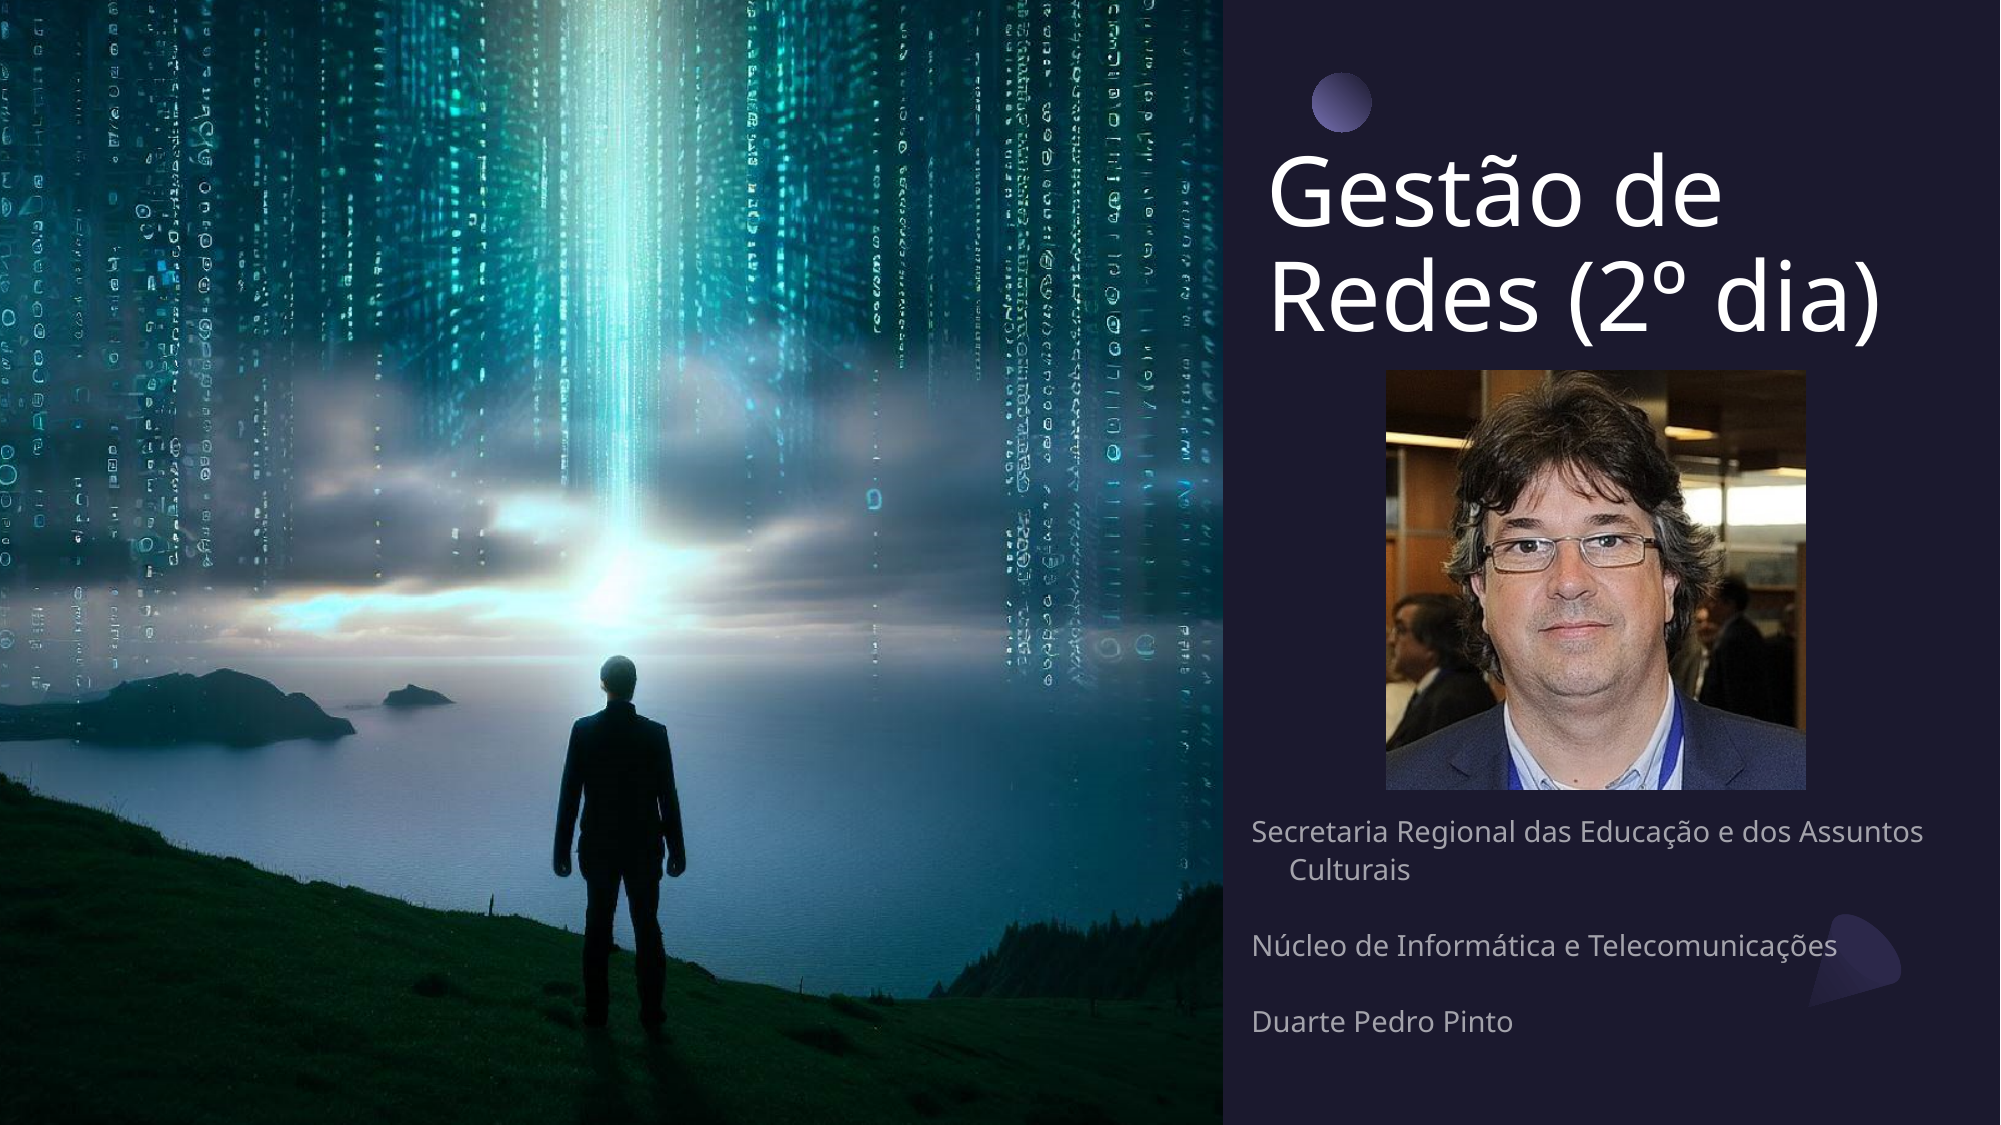

# Gestão de Redes (2º dia)
Secretaria Regional das Educação e dos Assuntos Culturais
Núcleo de Informática e Telecomunicações
Duarte Pedro Pinto